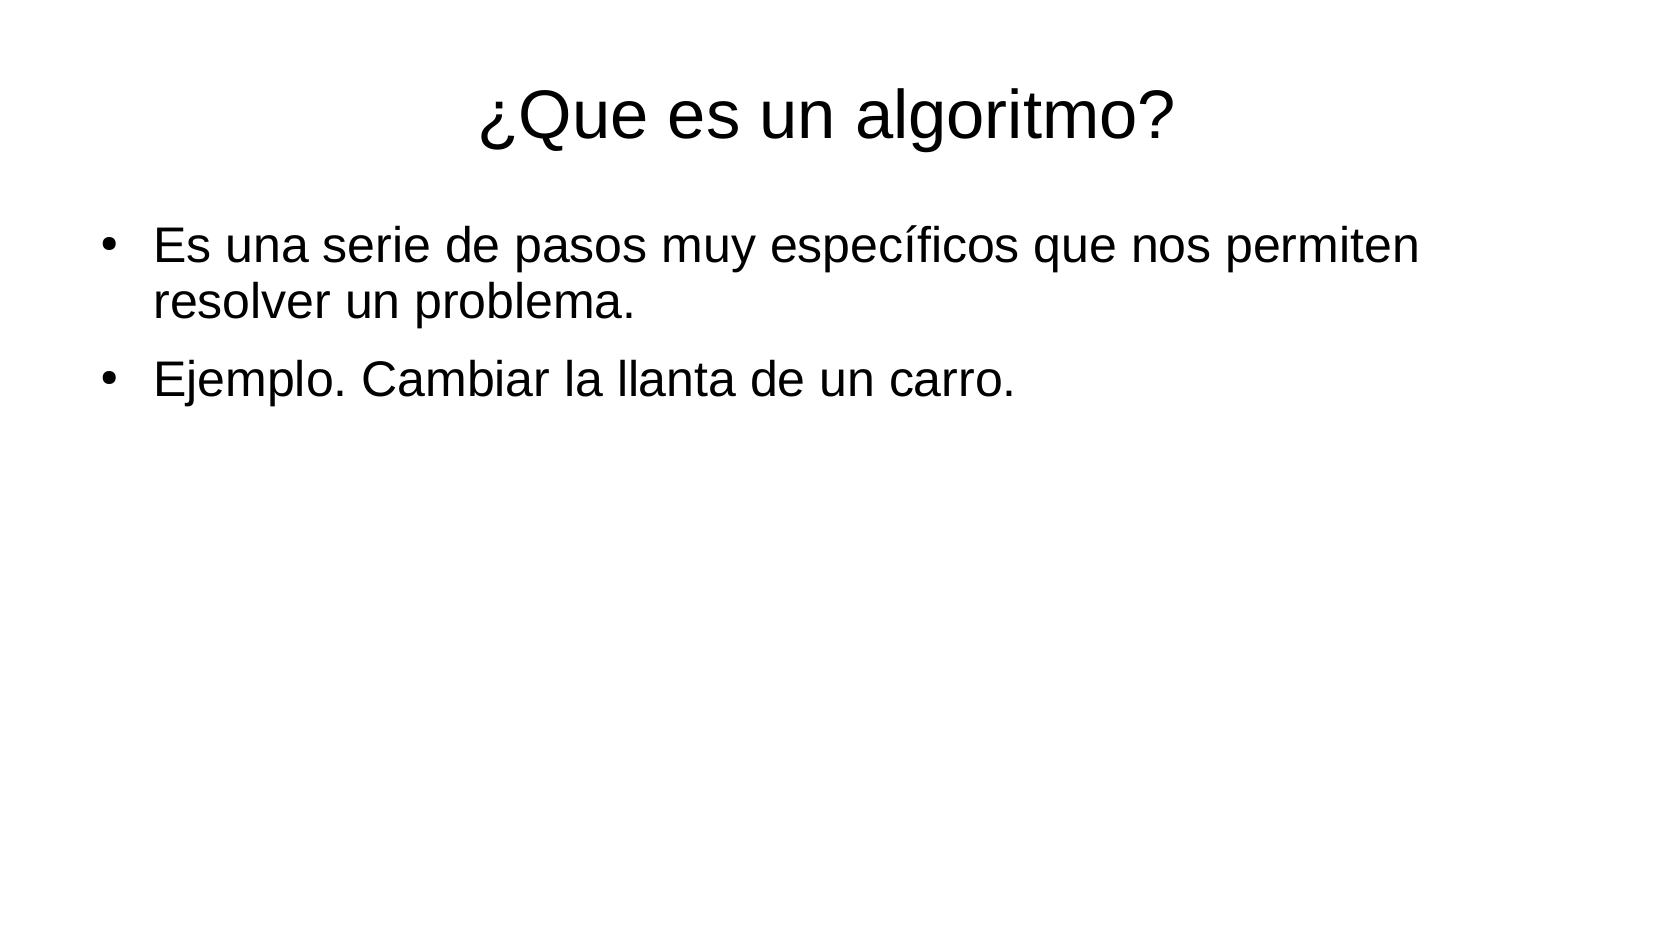

# ¿Que es un algoritmo?
Es una serie de pasos muy específicos que nos permiten resolver un problema.
Ejemplo. Cambiar la llanta de un carro.